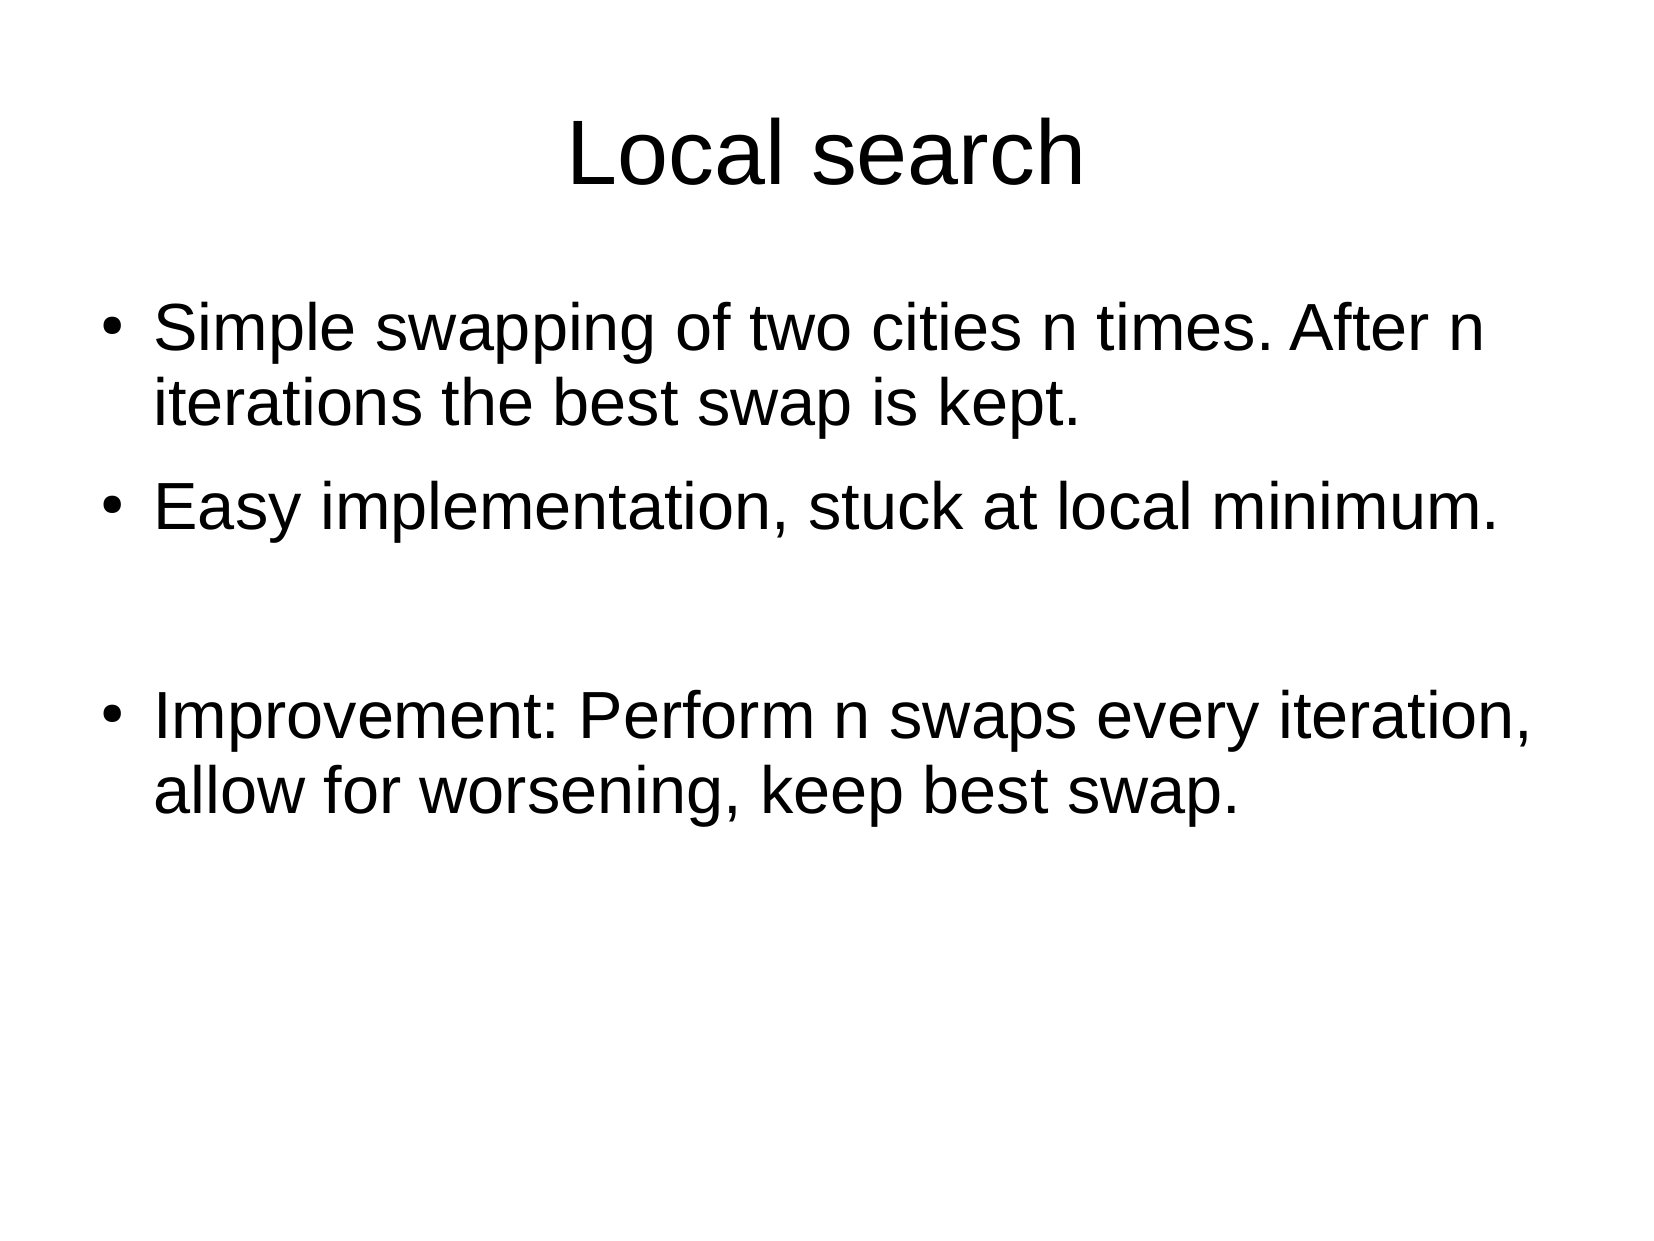

# Local search
Simple swapping of two cities n times. After n iterations the best swap is kept.
Easy implementation, stuck at local minimum.
Improvement: Perform n swaps every iteration, allow for worsening, keep best swap.